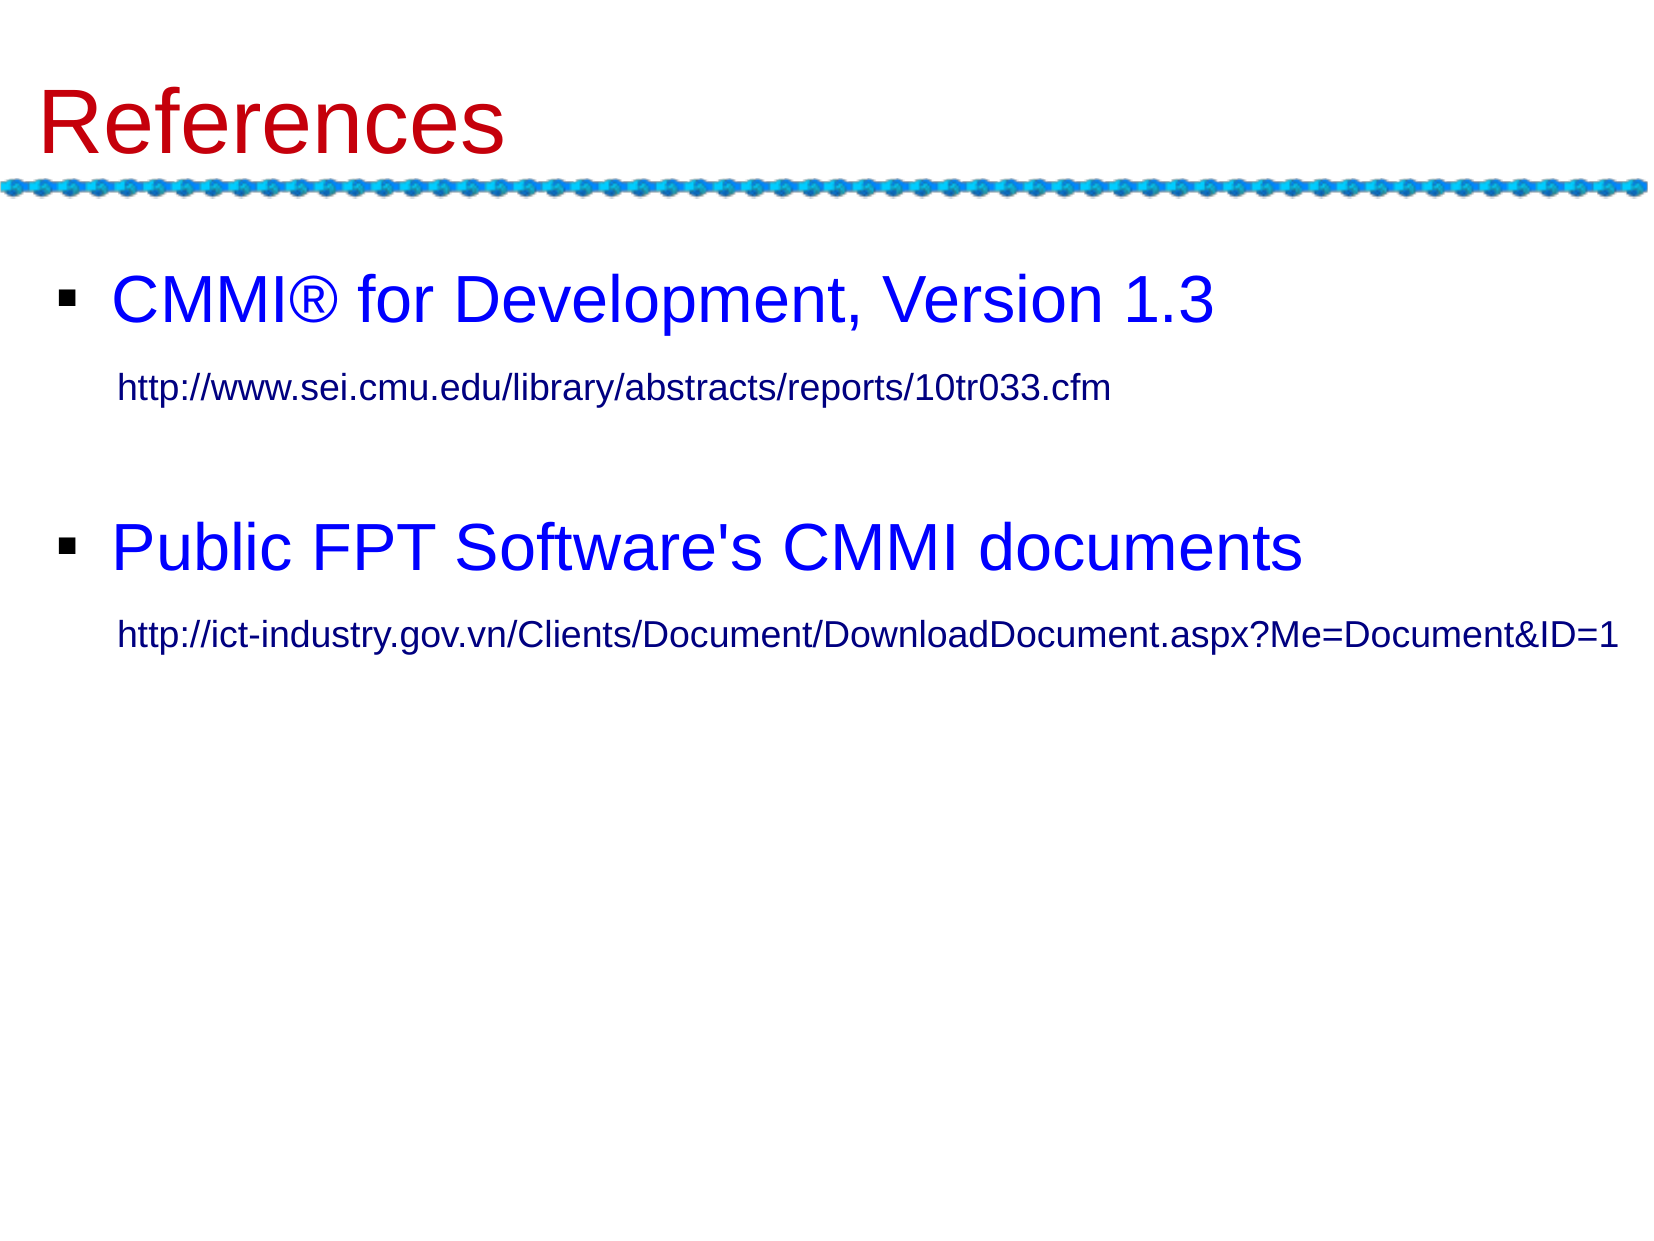

# References
CMMI® for Development, Version 1.3
http://www.sei.cmu.edu/library/abstracts/reports/10tr033.cfm
Public FPT Software's CMMI documents
http://ict-industry.gov.vn/Clients/Document/DownloadDocument.aspx?Me=Document&ID=1